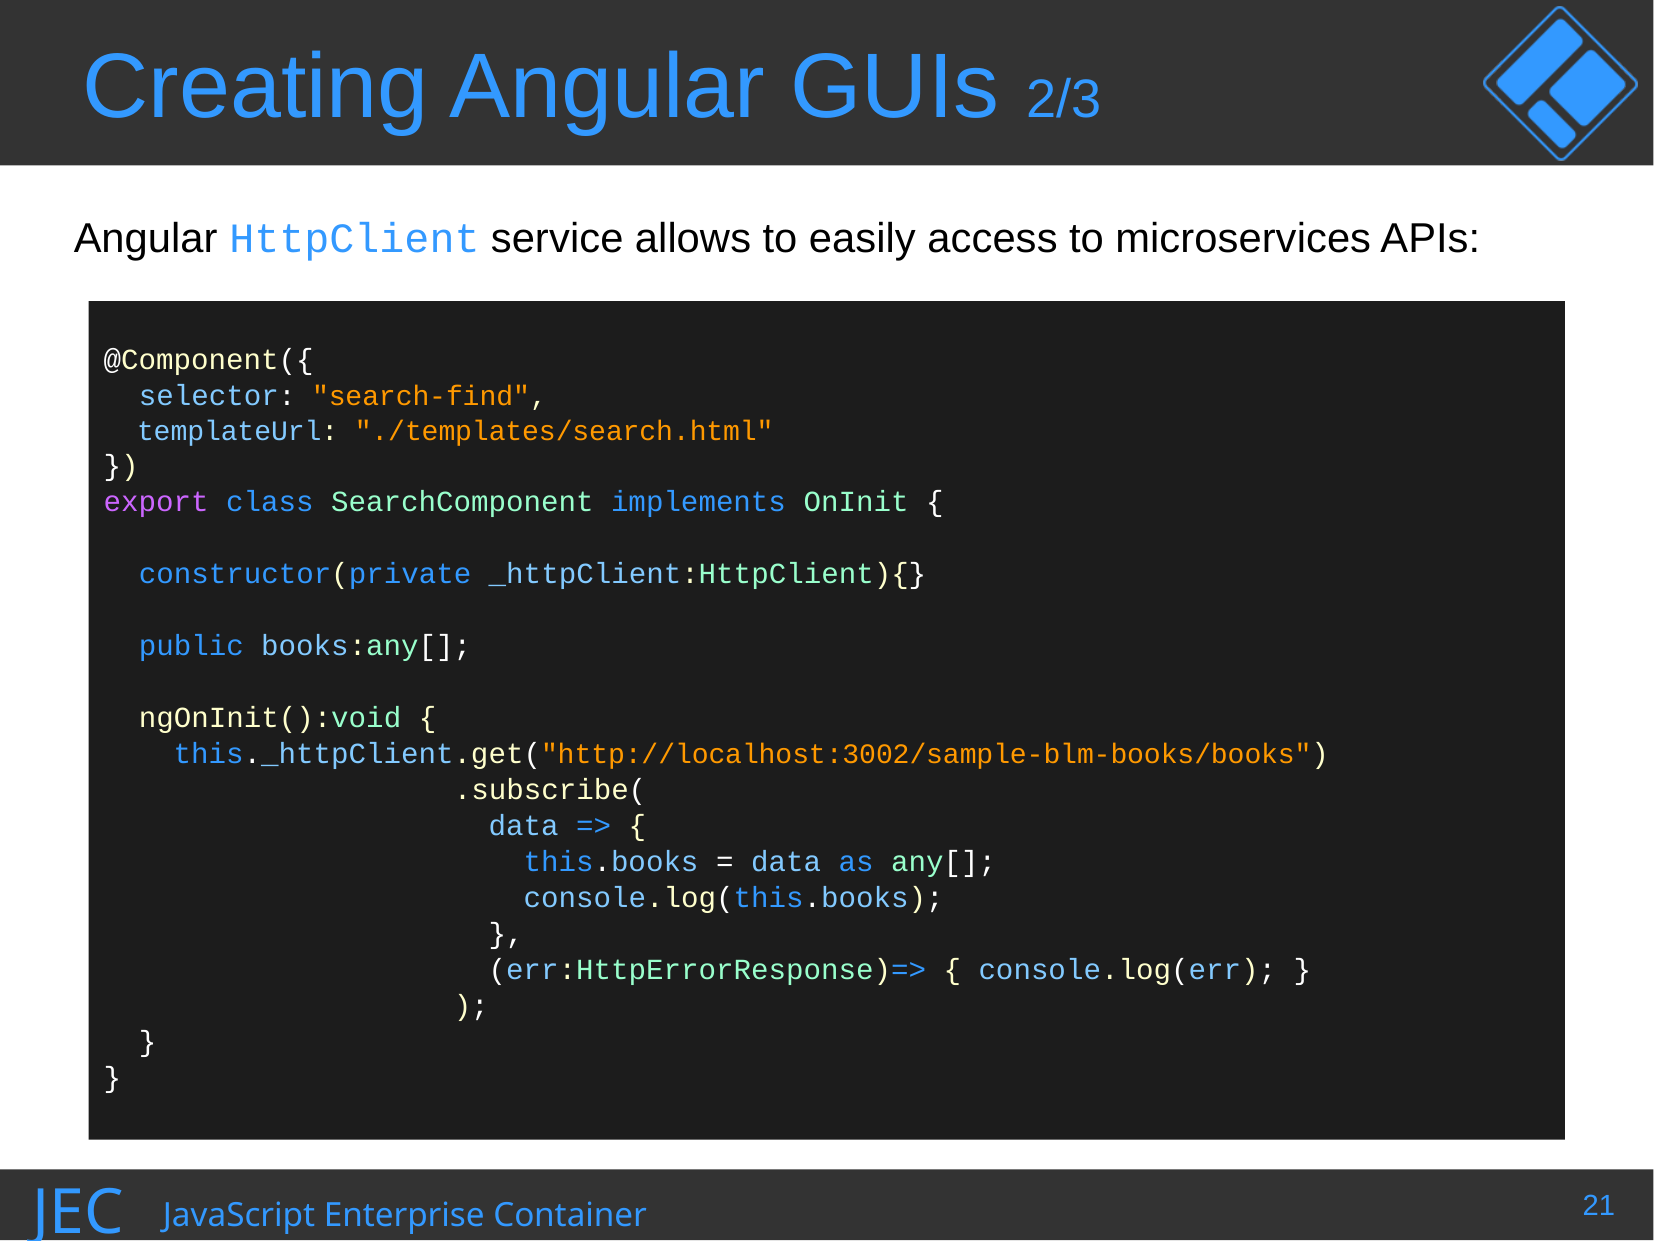

# Creating Angular GUIs 2/3
Angular HttpClient service allows to easily access to microservices APIs:
@Component({
 selector: "search-find",
 templateUrl: "./templates/search.html"
})
export class SearchComponent implements OnInit {
 constructor(private _httpClient:HttpClient){}
 public books:any[];
 ngOnInit():void {
 this._httpClient.get("http://localhost:3002/sample-blm-books/books")
 .subscribe(
 data => {
 this.books = data as any[];
 console.log(this.books);
 },
 (err:HttpErrorResponse)=> { console.log(err); }
 );
 }
}
JEC
21
JavaScript Enterprise Container